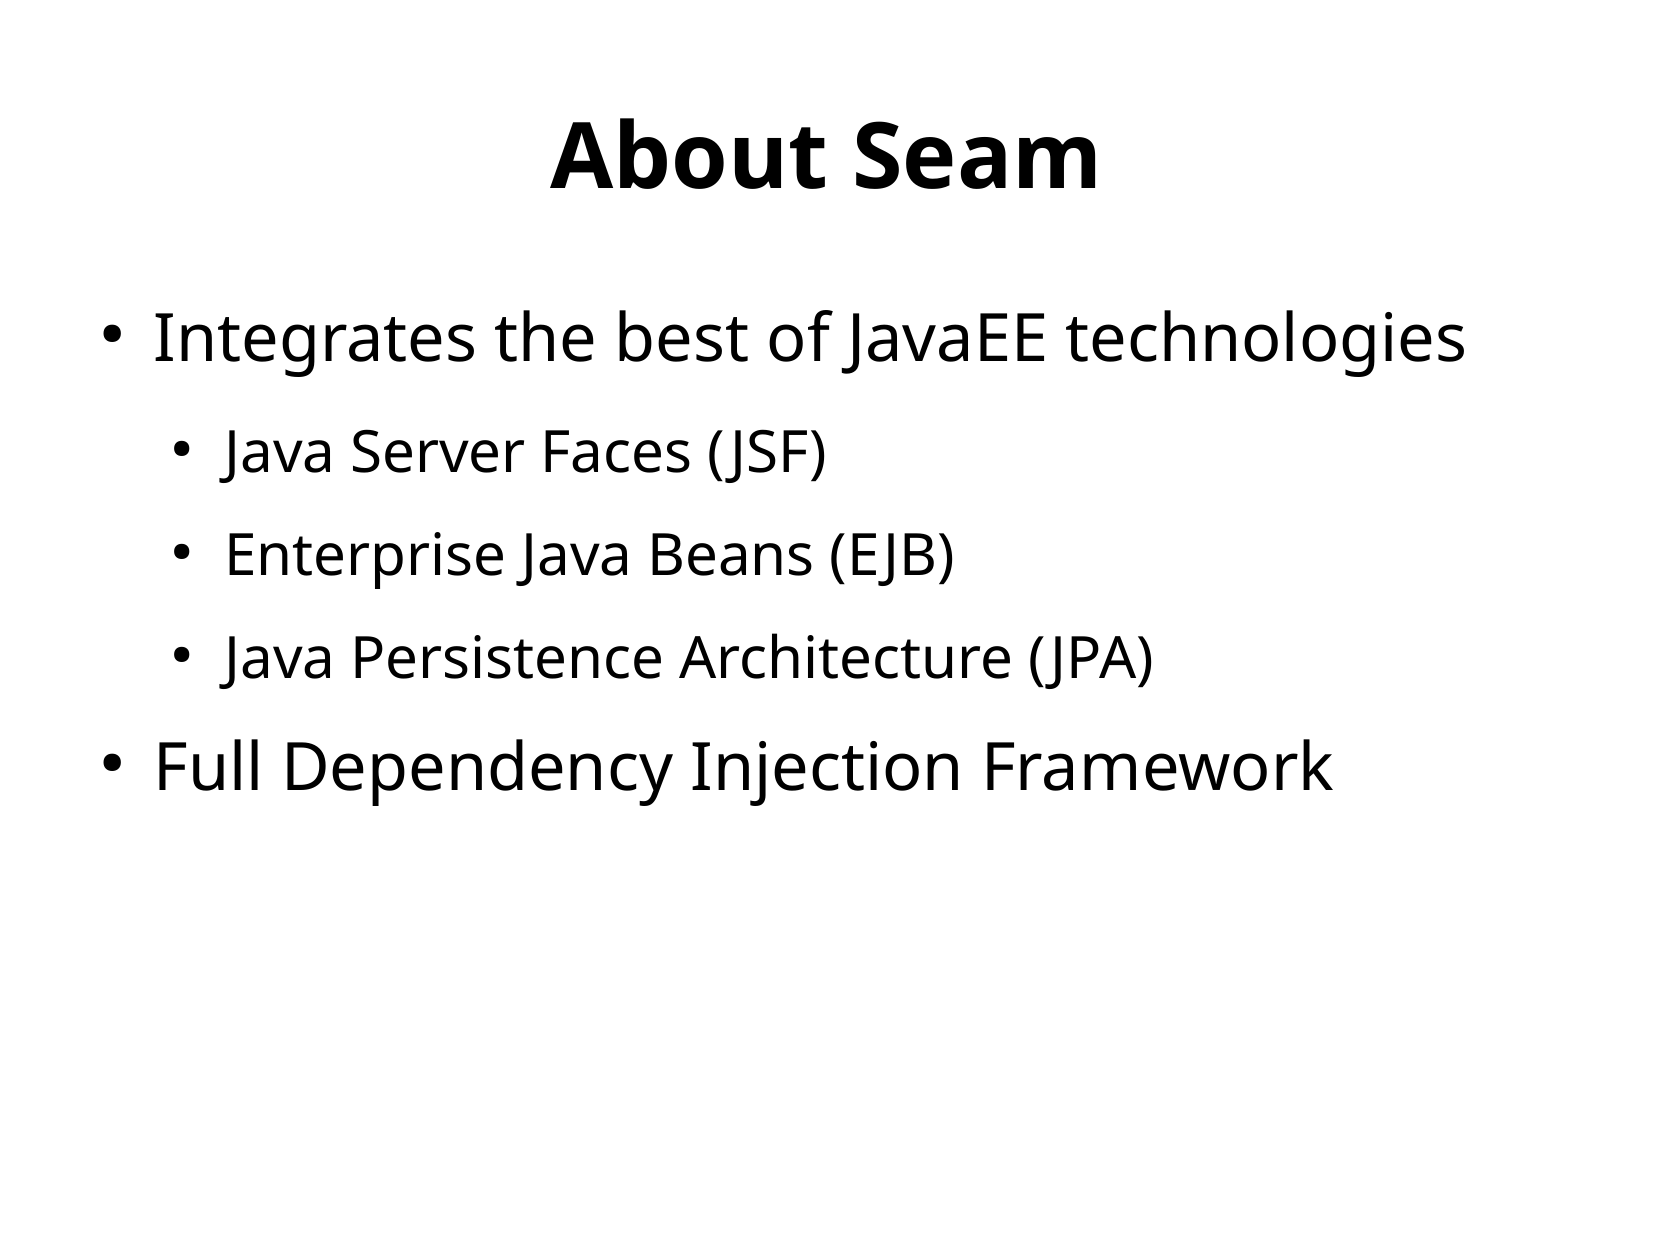

# About Seam
Integrates the best of JavaEE technologies
Java Server Faces (JSF)
Enterprise Java Beans (EJB)
Java Persistence Architecture (JPA)
Full Dependency Injection Framework